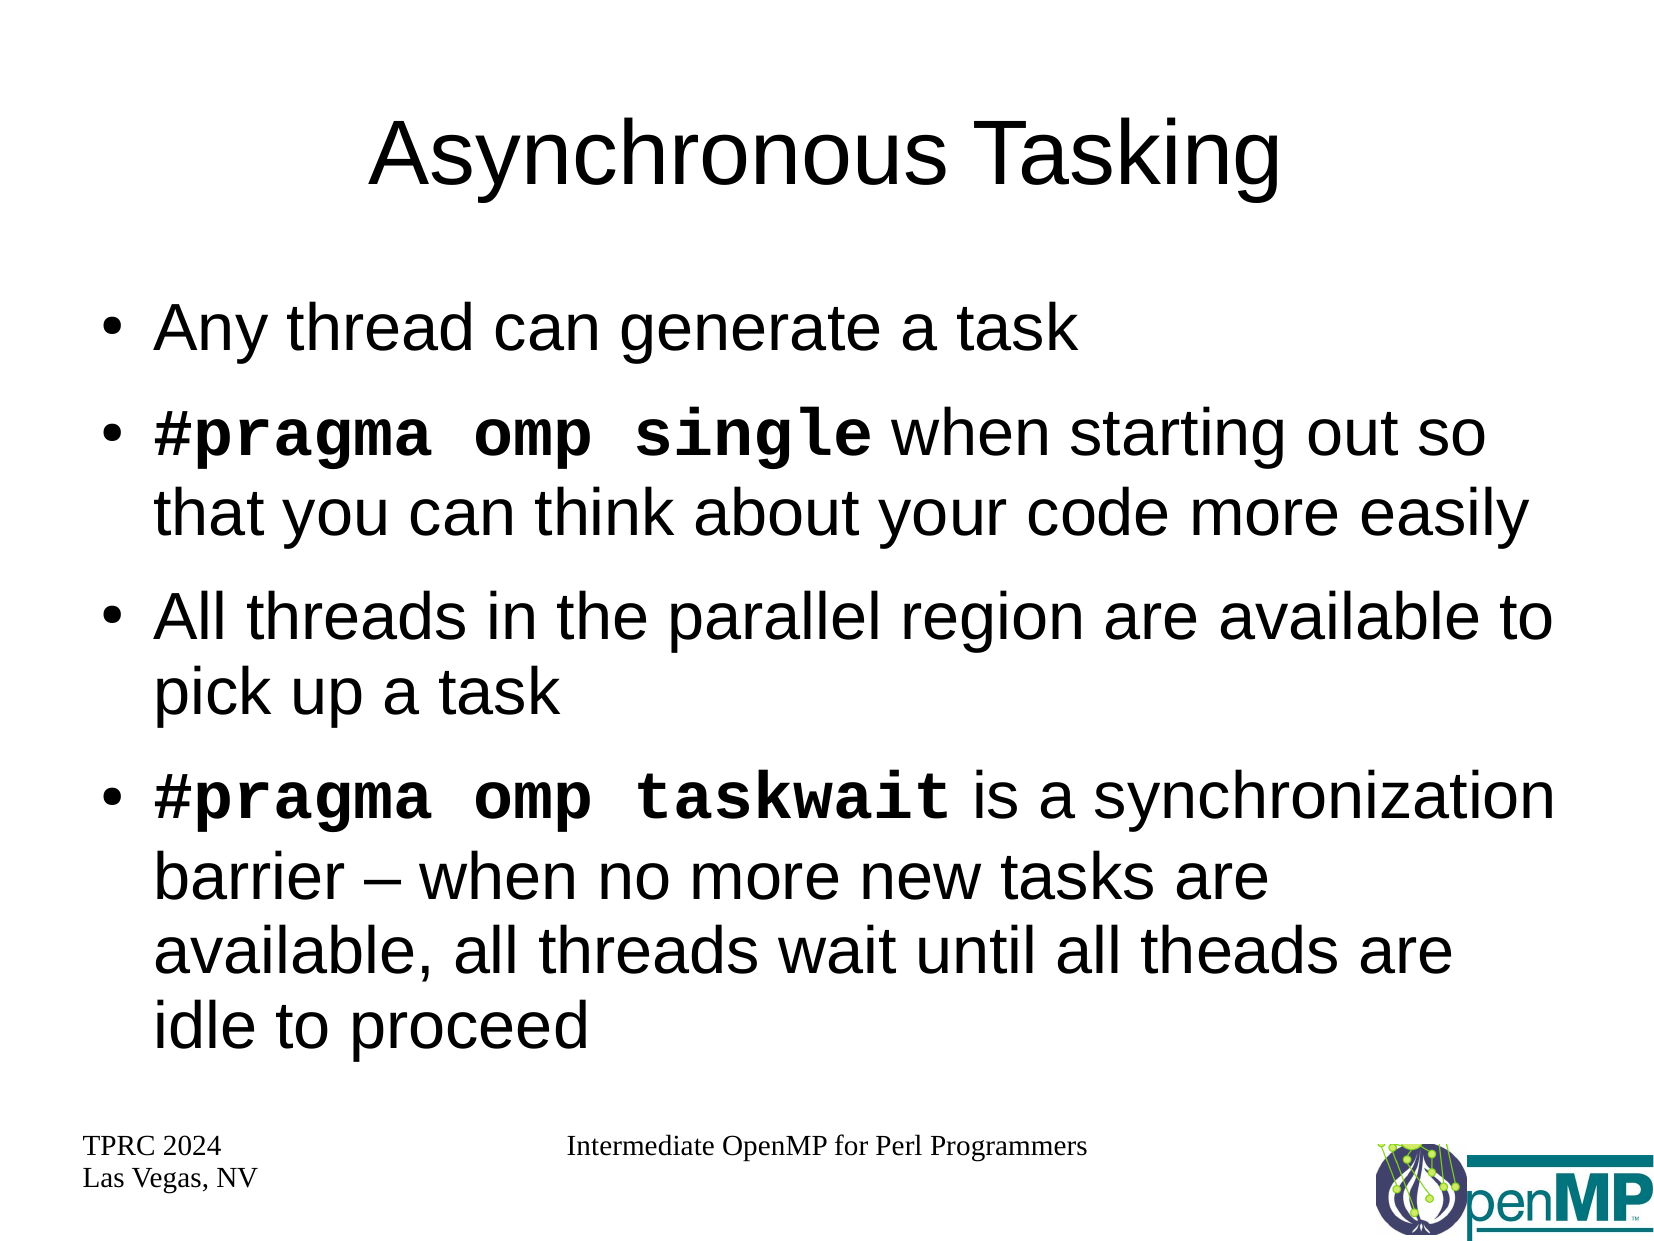

# Asynchronous Tasking
Any thread can generate a task
#pragma omp single when starting out so that you can think about your code more easily
All threads in the parallel region are available to pick up a task
#pragma omp taskwait is a synchronization barrier – when no more new tasks are available, all threads wait until all theads are idle to proceed